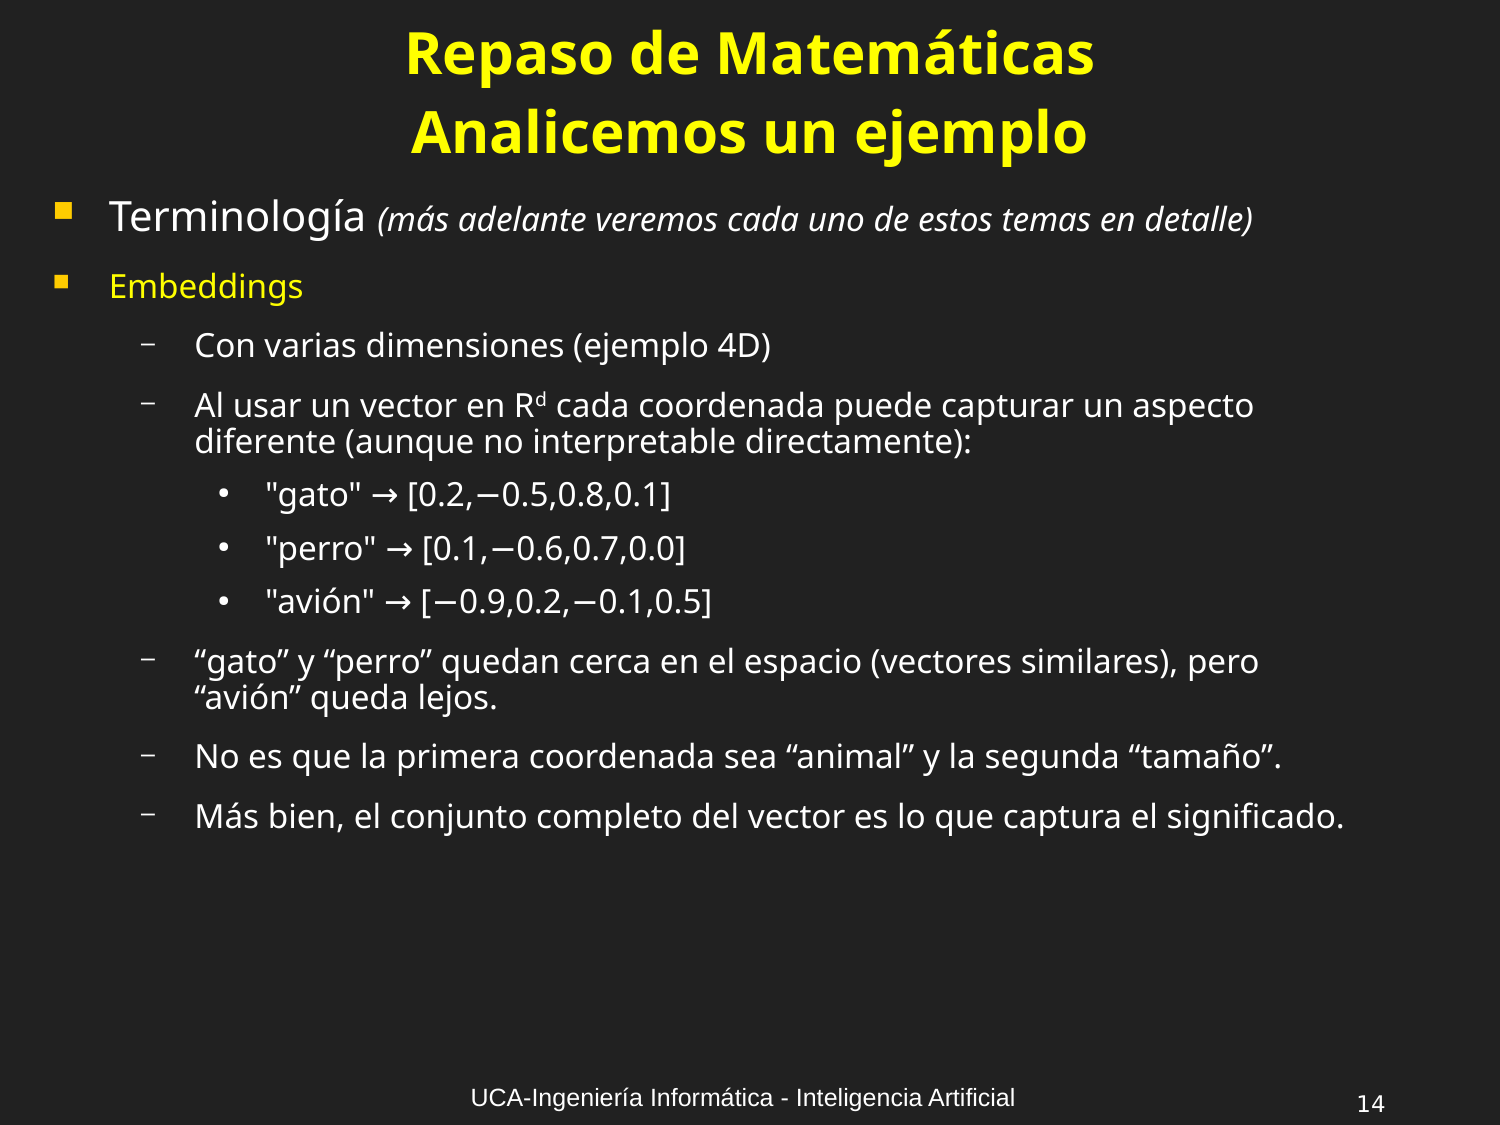

# Repaso de Matemáticas Analicemos un ejemplo
Terminología (más adelante veremos cada uno de estos temas en detalle)
Embeddings
Con varias dimensiones (ejemplo 4D)
Al usar un vector en Rd cada coordenada puede capturar un aspecto diferente (aunque no interpretable directamente):
"gato" → [0.2,−0.5,0.8,0.1]
"perro" → [0.1,−0.6,0.7,0.0]
"avión" → [−0.9,0.2,−0.1,0.5]
“gato” y “perro” quedan cerca en el espacio (vectores similares), pero “avión” queda lejos.
No es que la primera coordenada sea “animal” y la segunda “tamaño”.
Más bien, el conjunto completo del vector es lo que captura el significado.